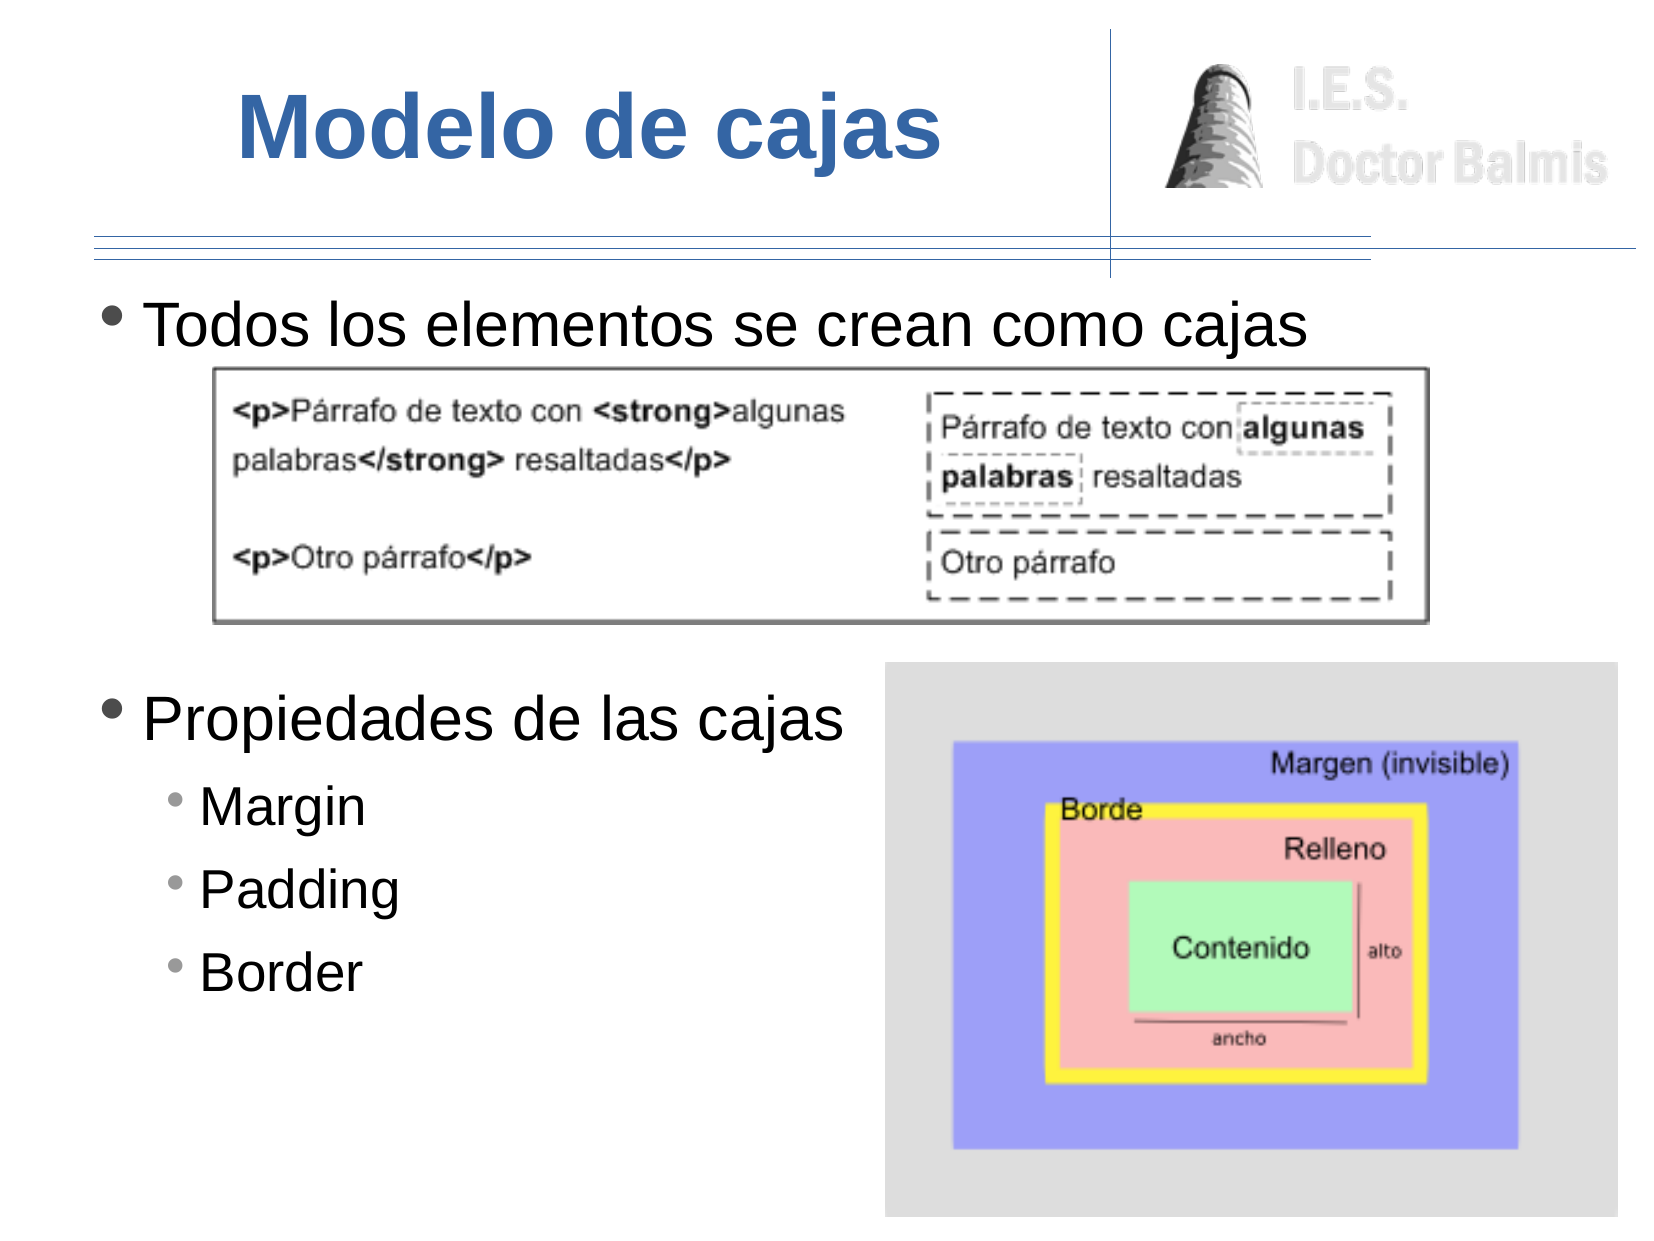

# Modelo de cajas
 Todos los elementos se crean como cajas
 Propiedades de las cajas
 Margin
 Padding
 Border